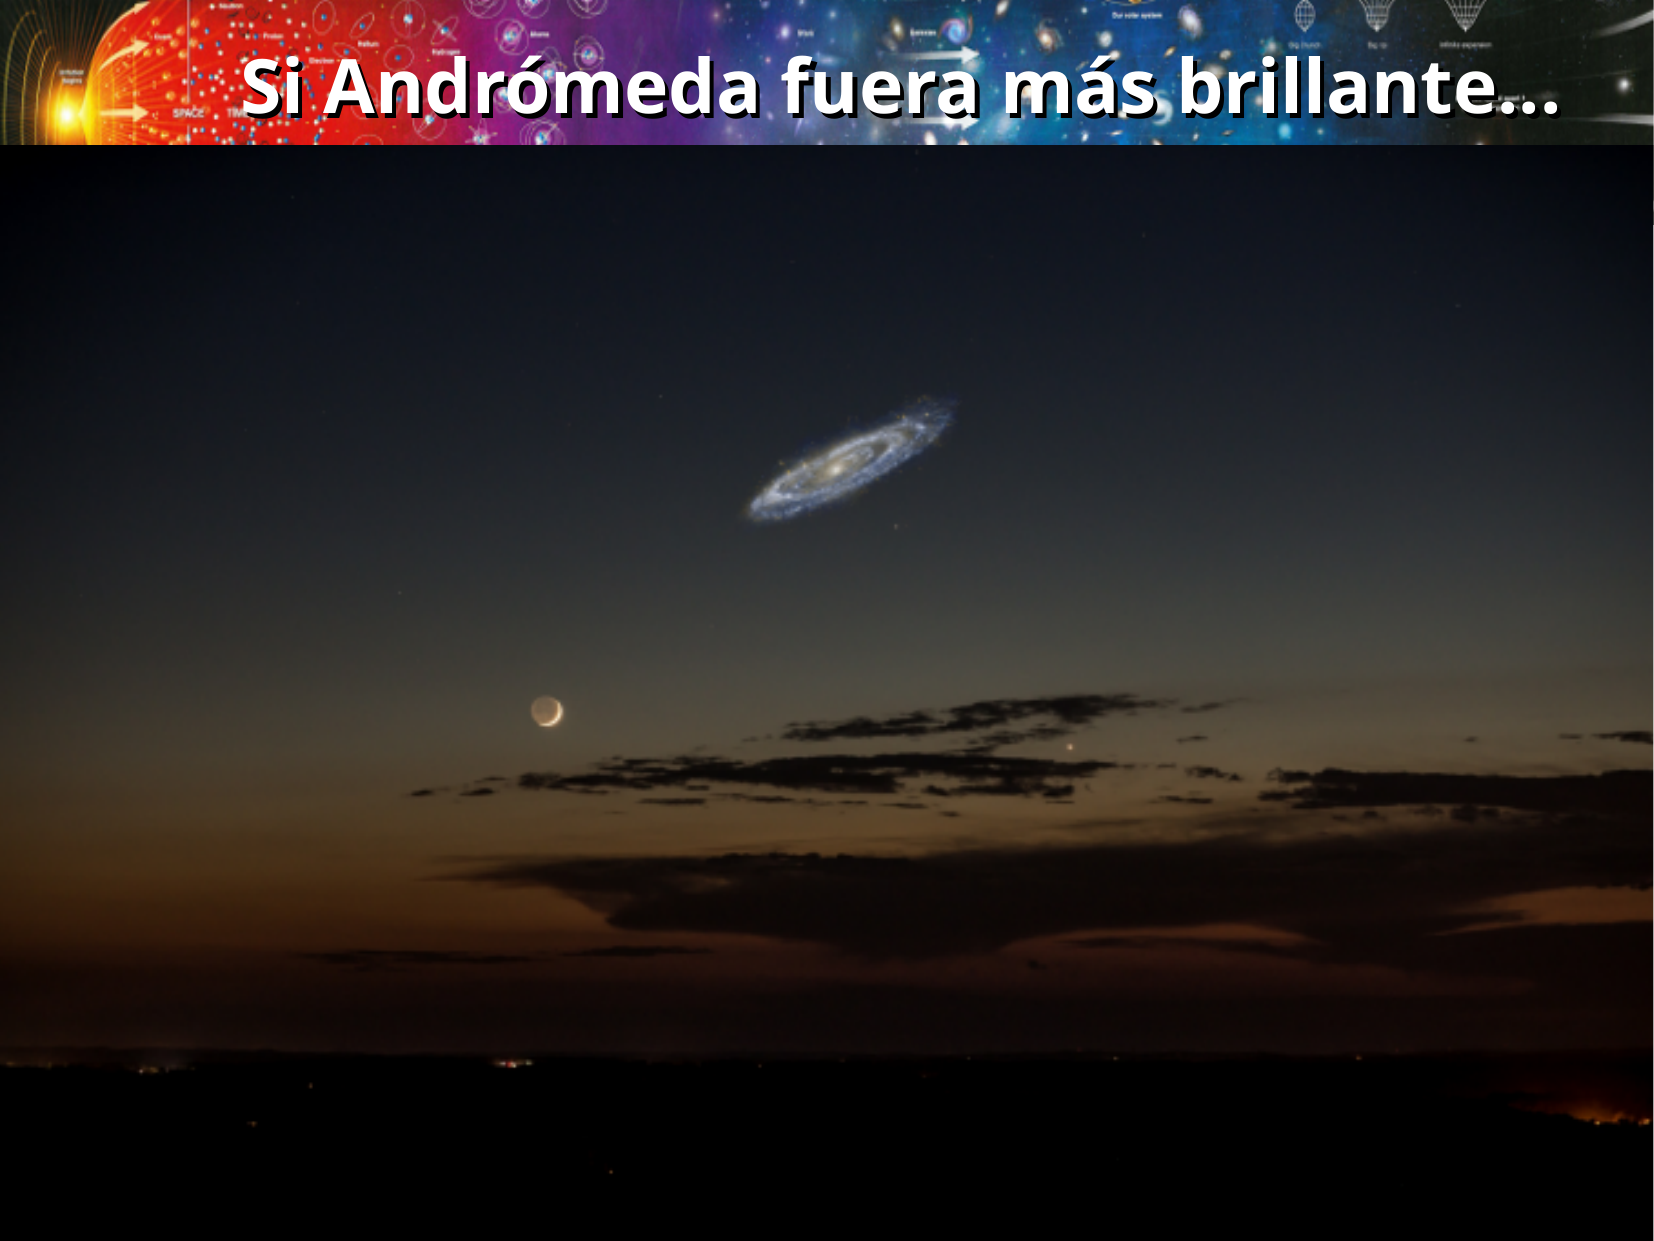

# Si Andrómeda fuera más brillante...
H. Asorey - Física IV B
40